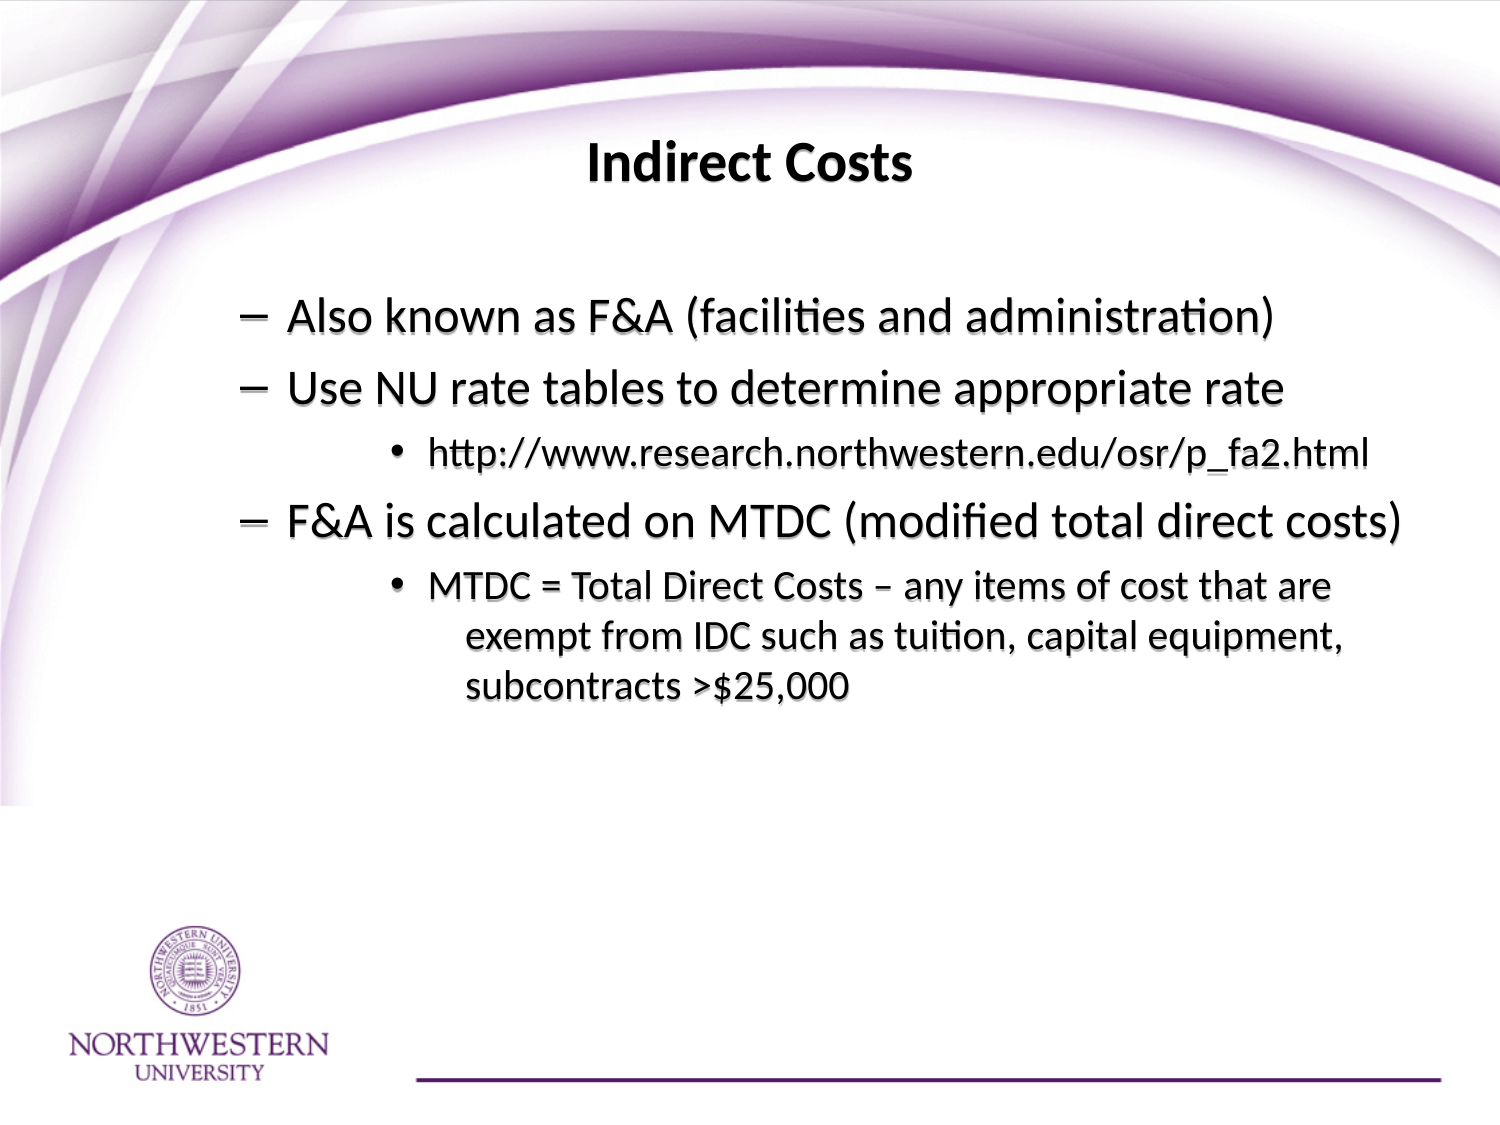

# Indirect Costs
Also known as F&A (facilities and administration)
Use NU rate tables to determine appropriate rate
http://www.research.northwestern.edu/osr/p_fa2.html
F&A is calculated on MTDC (modified total direct costs)
MTDC = Total Direct Costs – any items of cost that are exempt from IDC such as tuition, capital equipment, subcontracts >$25,000